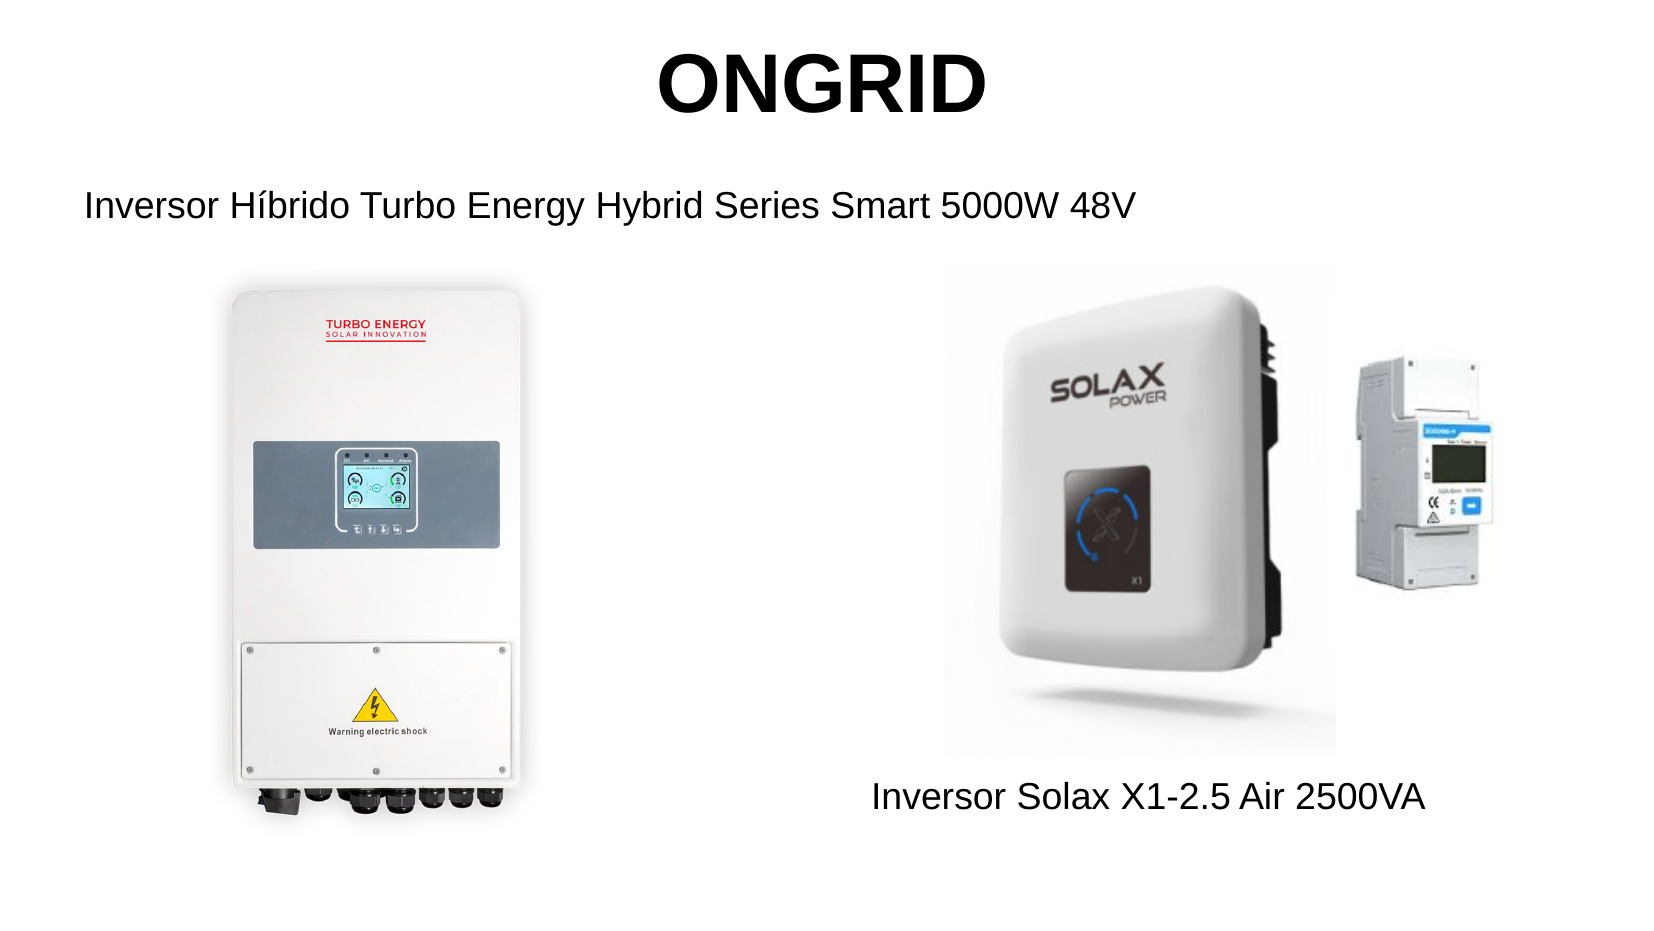

ONGRID
Inversor Híbrido Turbo Energy Hybrid Series Smart 5000W 48V
Inversor Solax X1-2.5 Air 2500VA